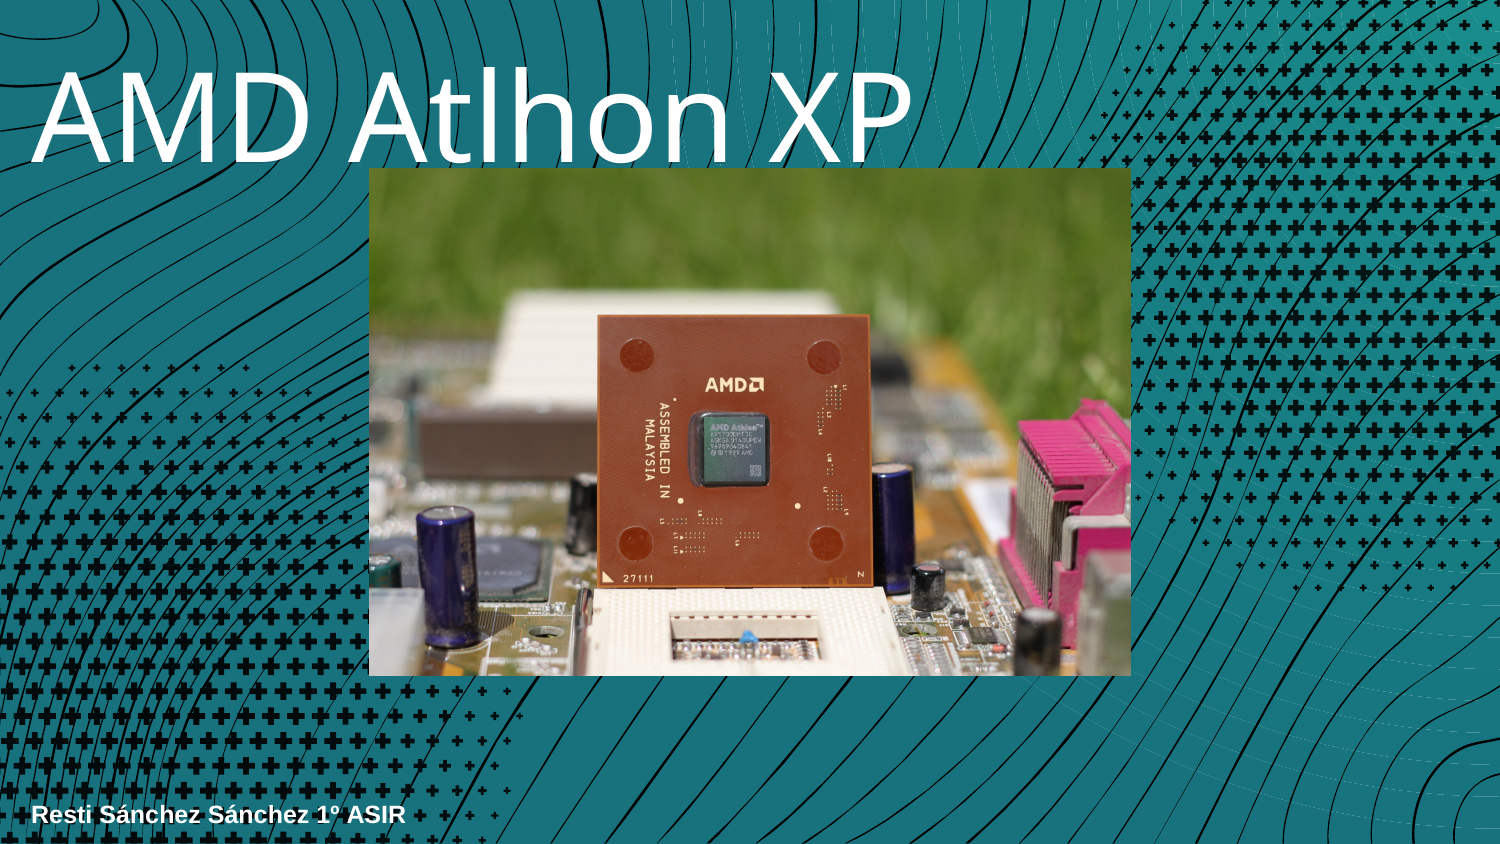

# AMD Atlhon XP
Resti Sánchez Sánchez 1º ASIR